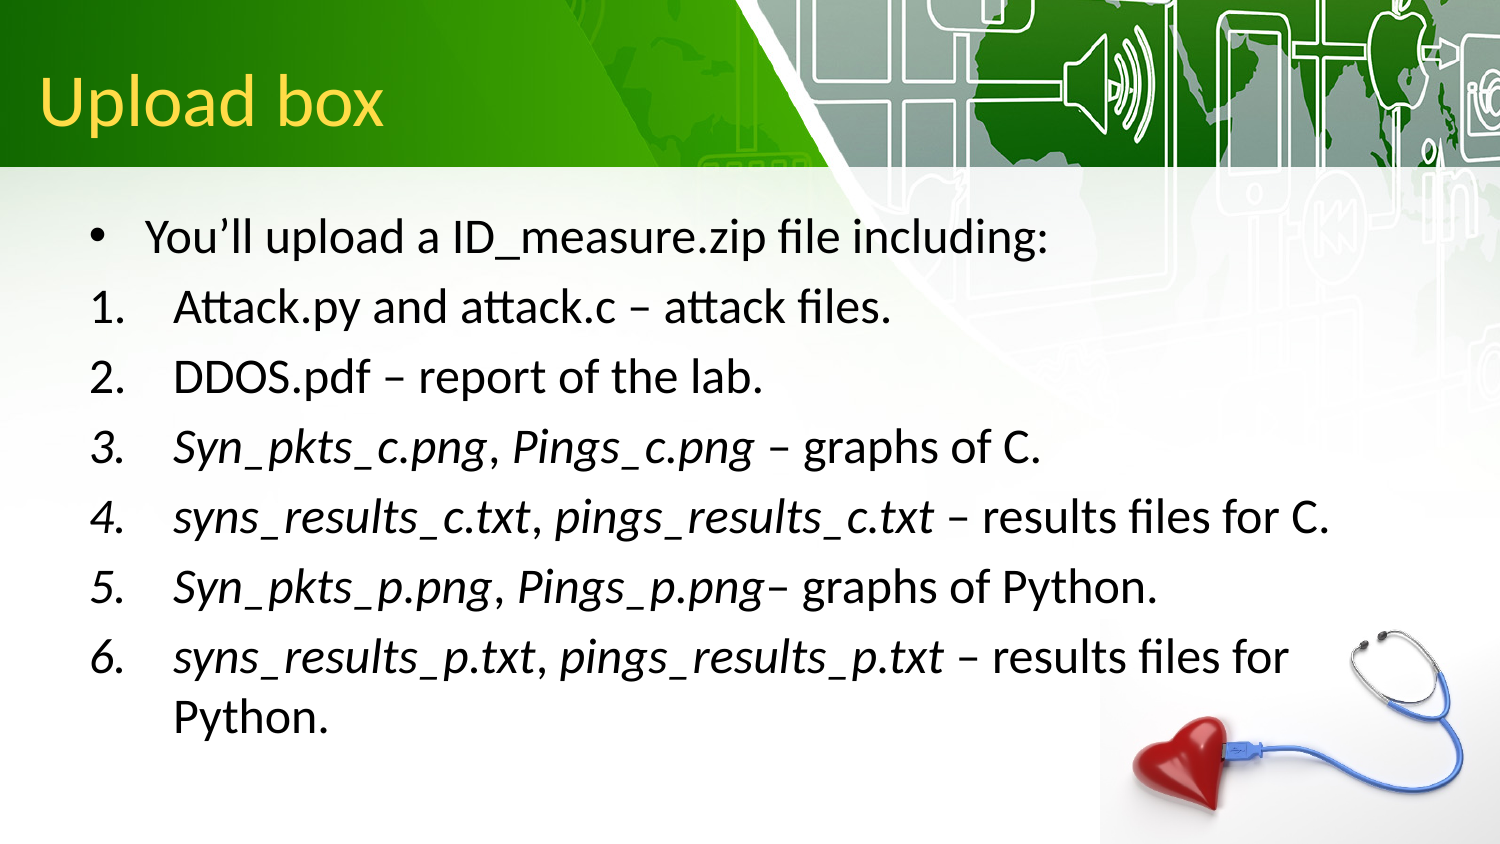

# Upload box
You’ll upload a ID_measure.zip file including:
Attack.py and attack.c – attack files.
DDOS.pdf – report of the lab.
Syn_pkts_c.png, Pings_c.png – graphs of C.
syns_results_c.txt, pings_results_c.txt – results files for C.
Syn_pkts_p.png, Pings_p.png– graphs of Python.
syns_results_p.txt, pings_results_p.txt – results files for Python.